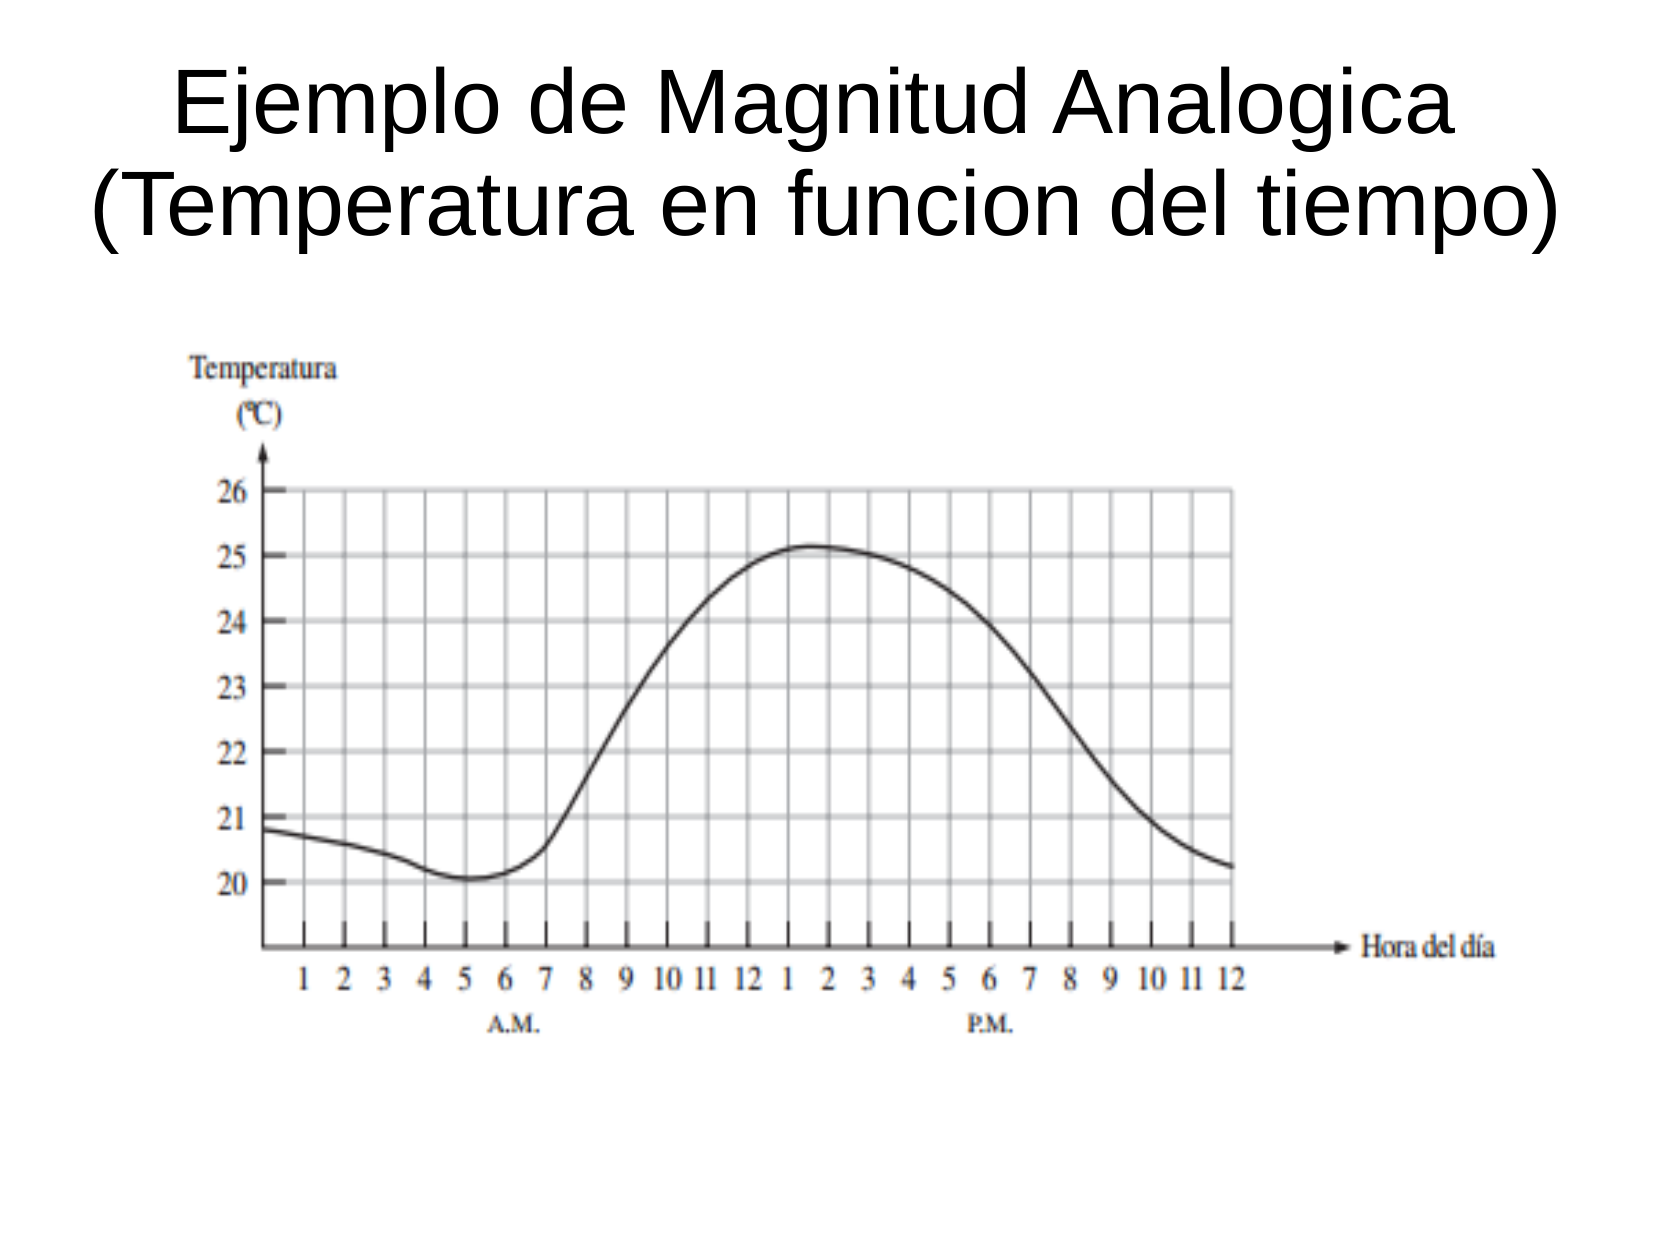

# Ejemplo de Magnitud Analogica (Temperatura en funcion del tiempo)